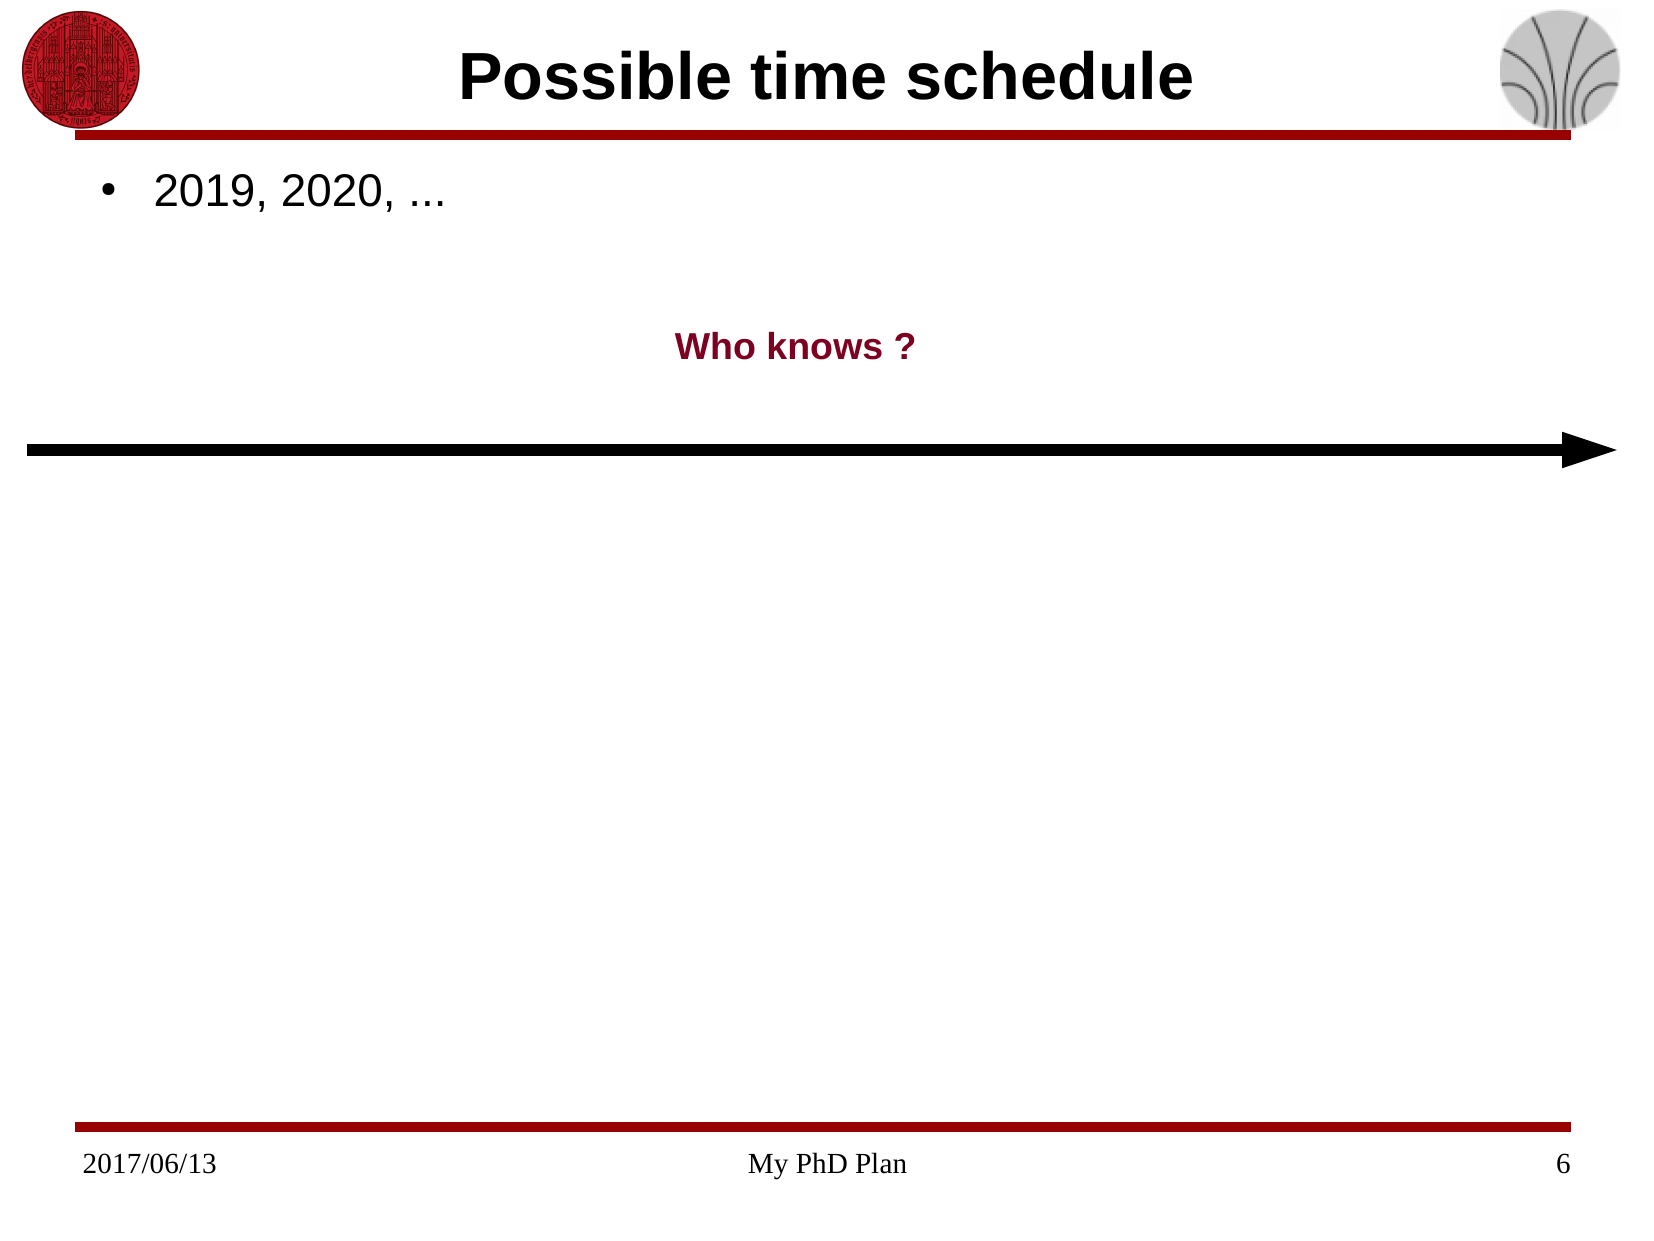

# Possible time schedule
2019, 2020, ...
Who knows ?
2017/06/13
My PhD Plan
6